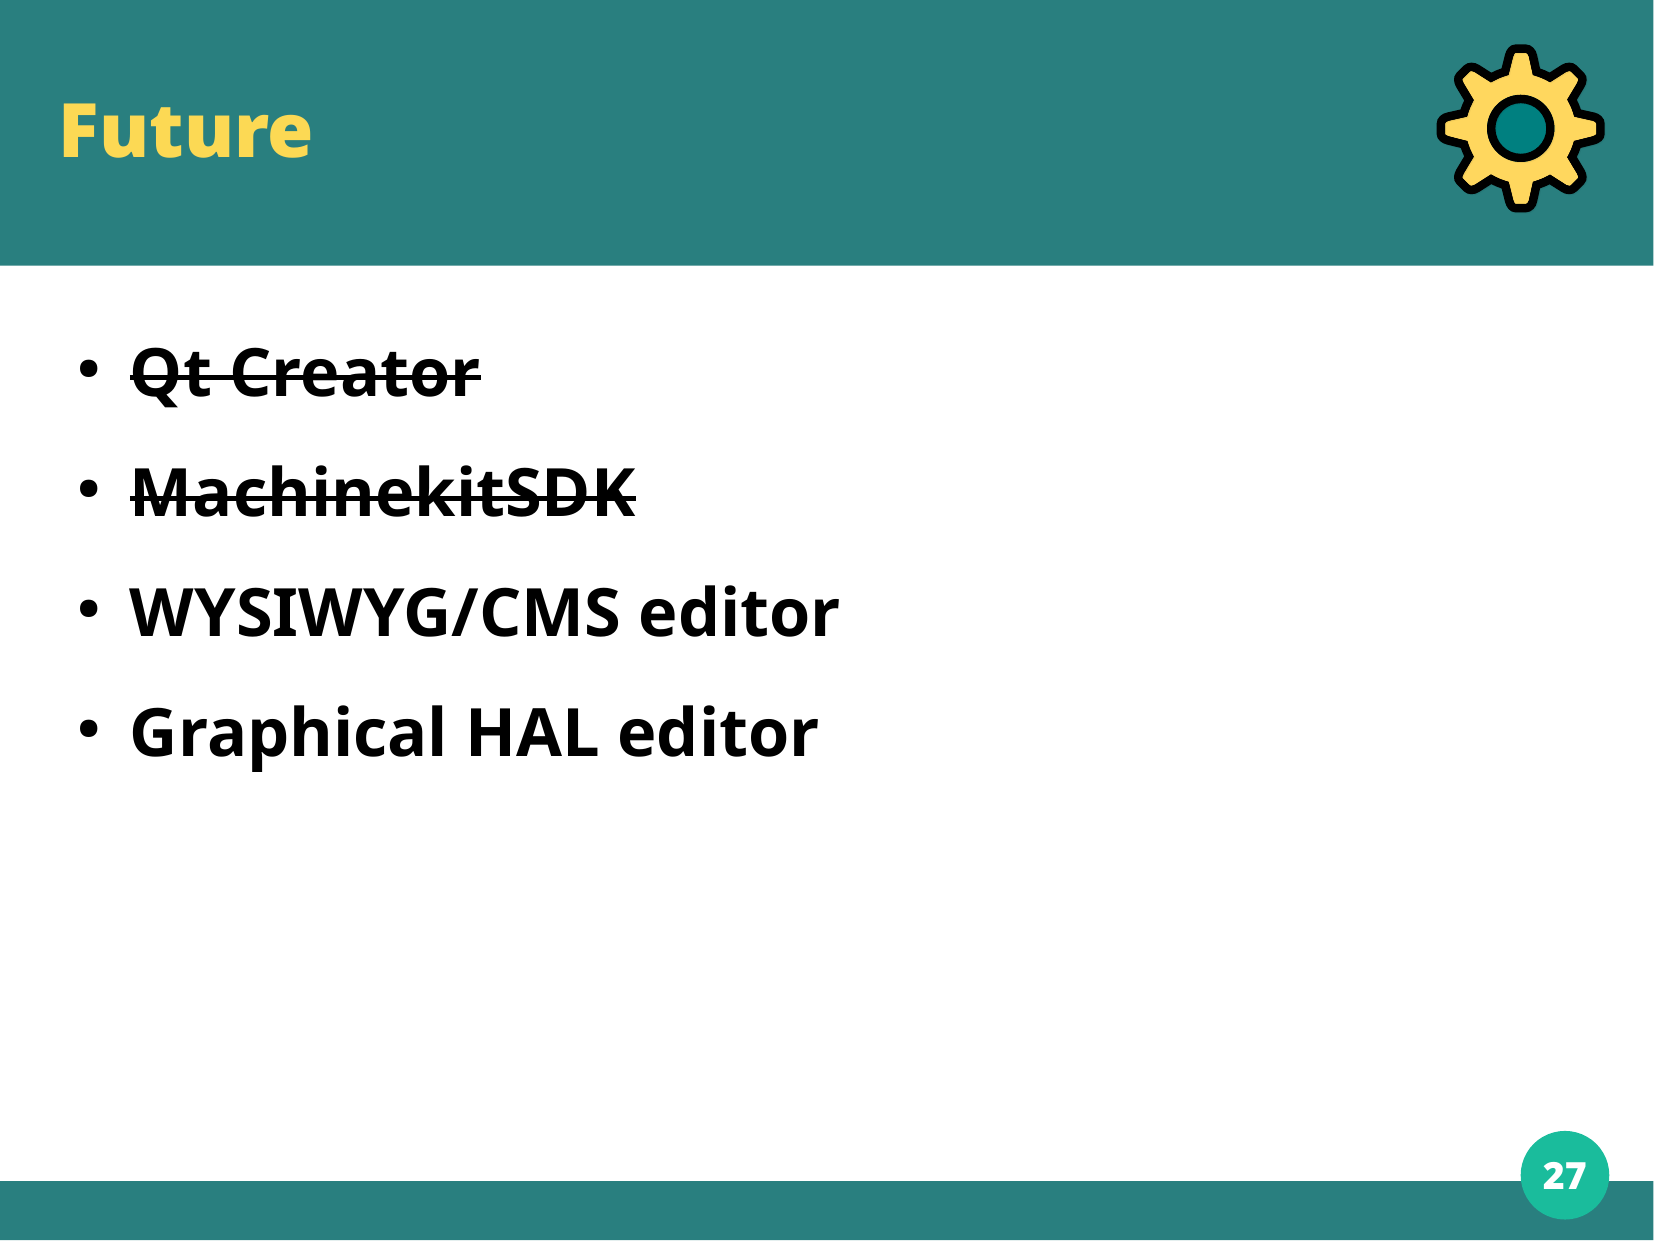

# Future
Qt Creator
MachinekitSDK
WYSIWYG/CMS editor
Graphical HAL editor
27